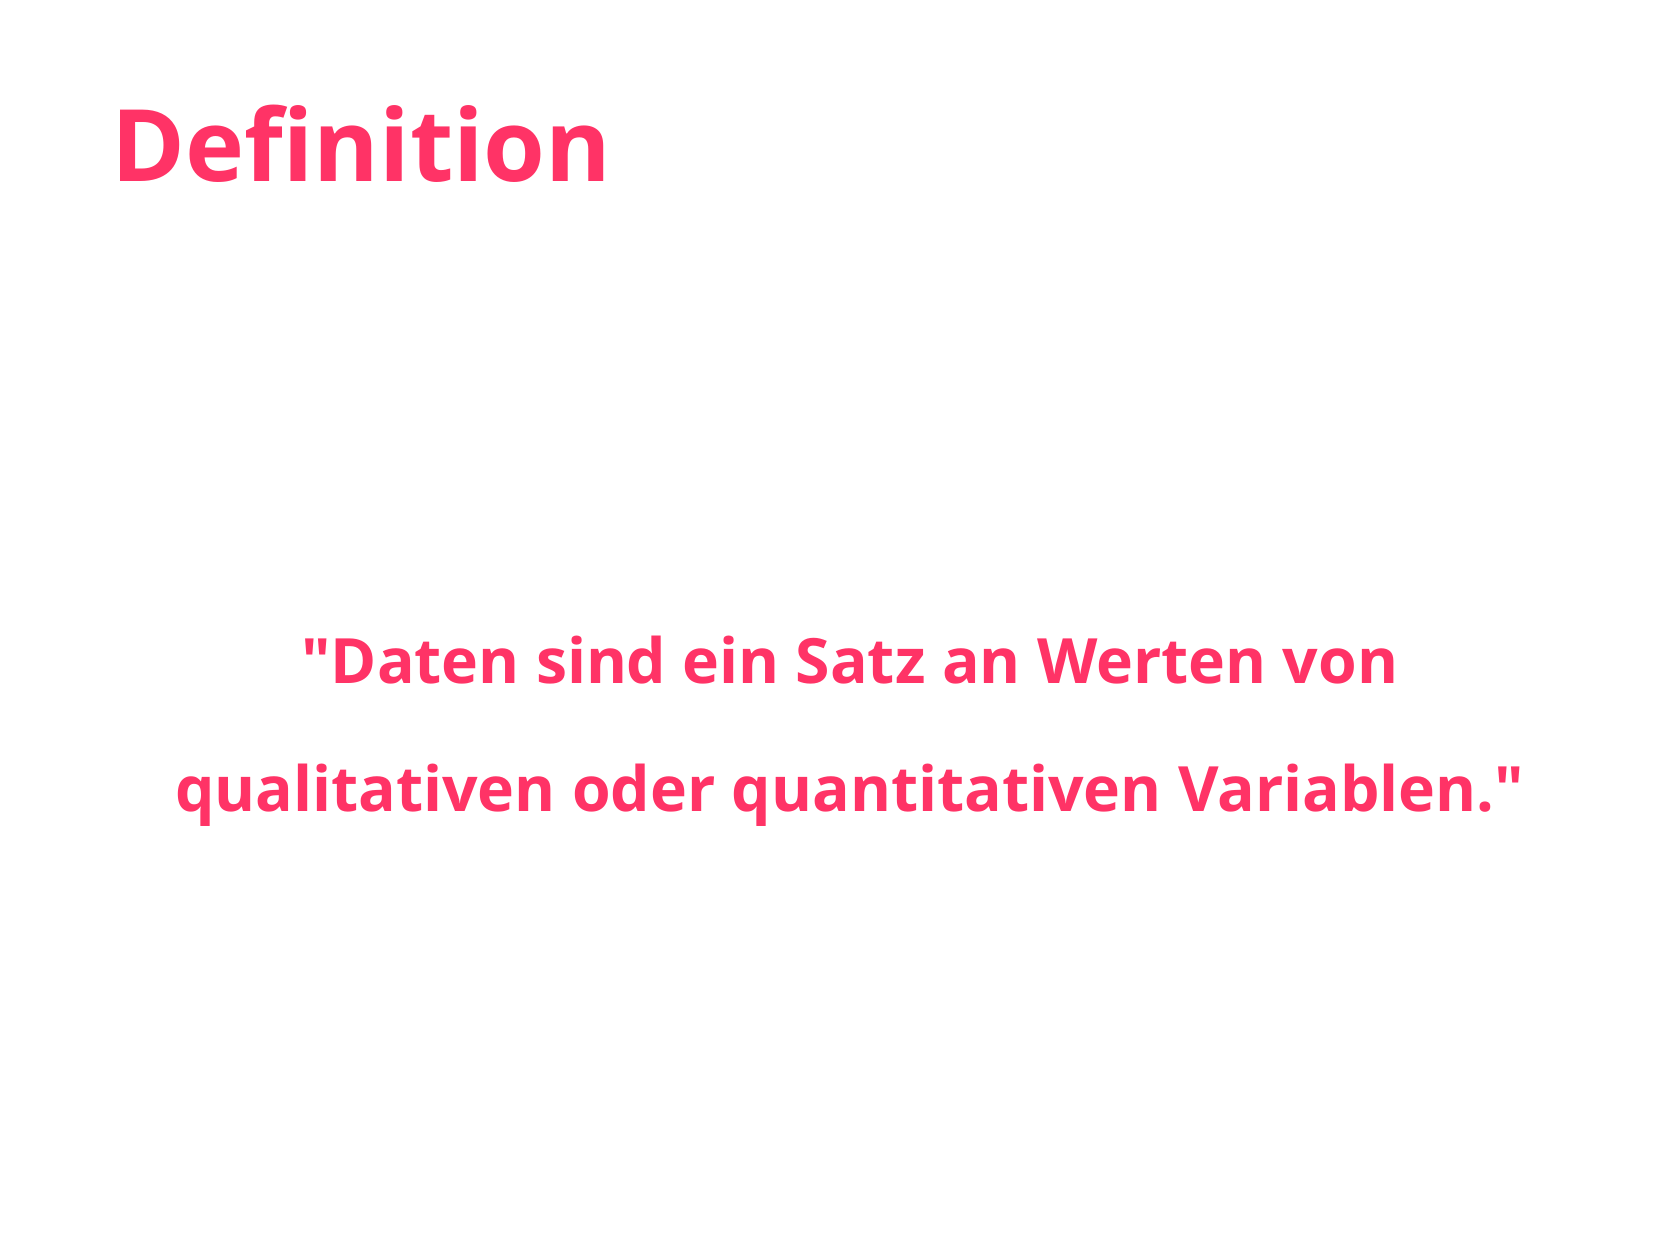

Definition
# "Daten sind ein Satz an Werten von qualitativen oder quantitativen Variablen."